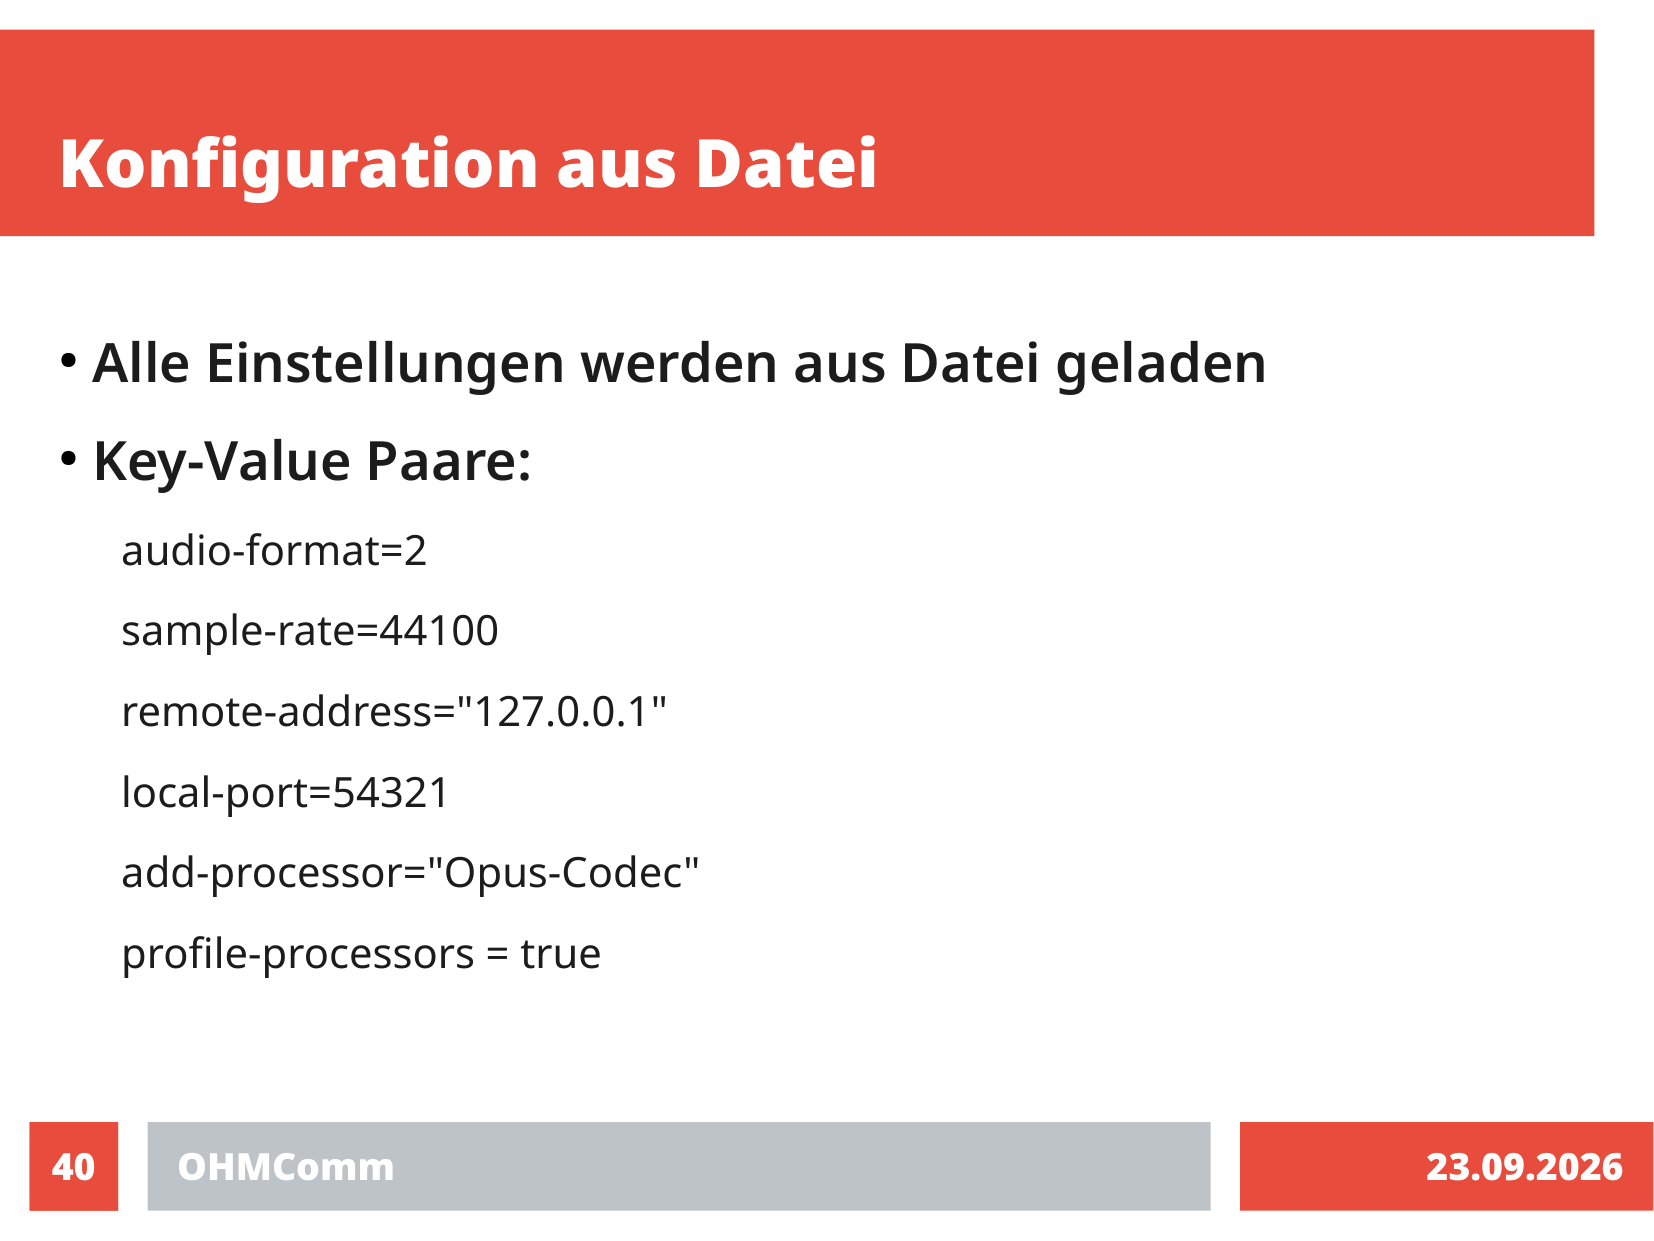

# Konfiguration aus Datei
 Alle Einstellungen werden aus Datei geladen
 Key-Value Paare:
audio-format=2
sample-rate=44100
remote-address="127.0.0.1"
local-port=54321
add-processor="Opus-Codec"
profile-processors = true
40
OHMComm